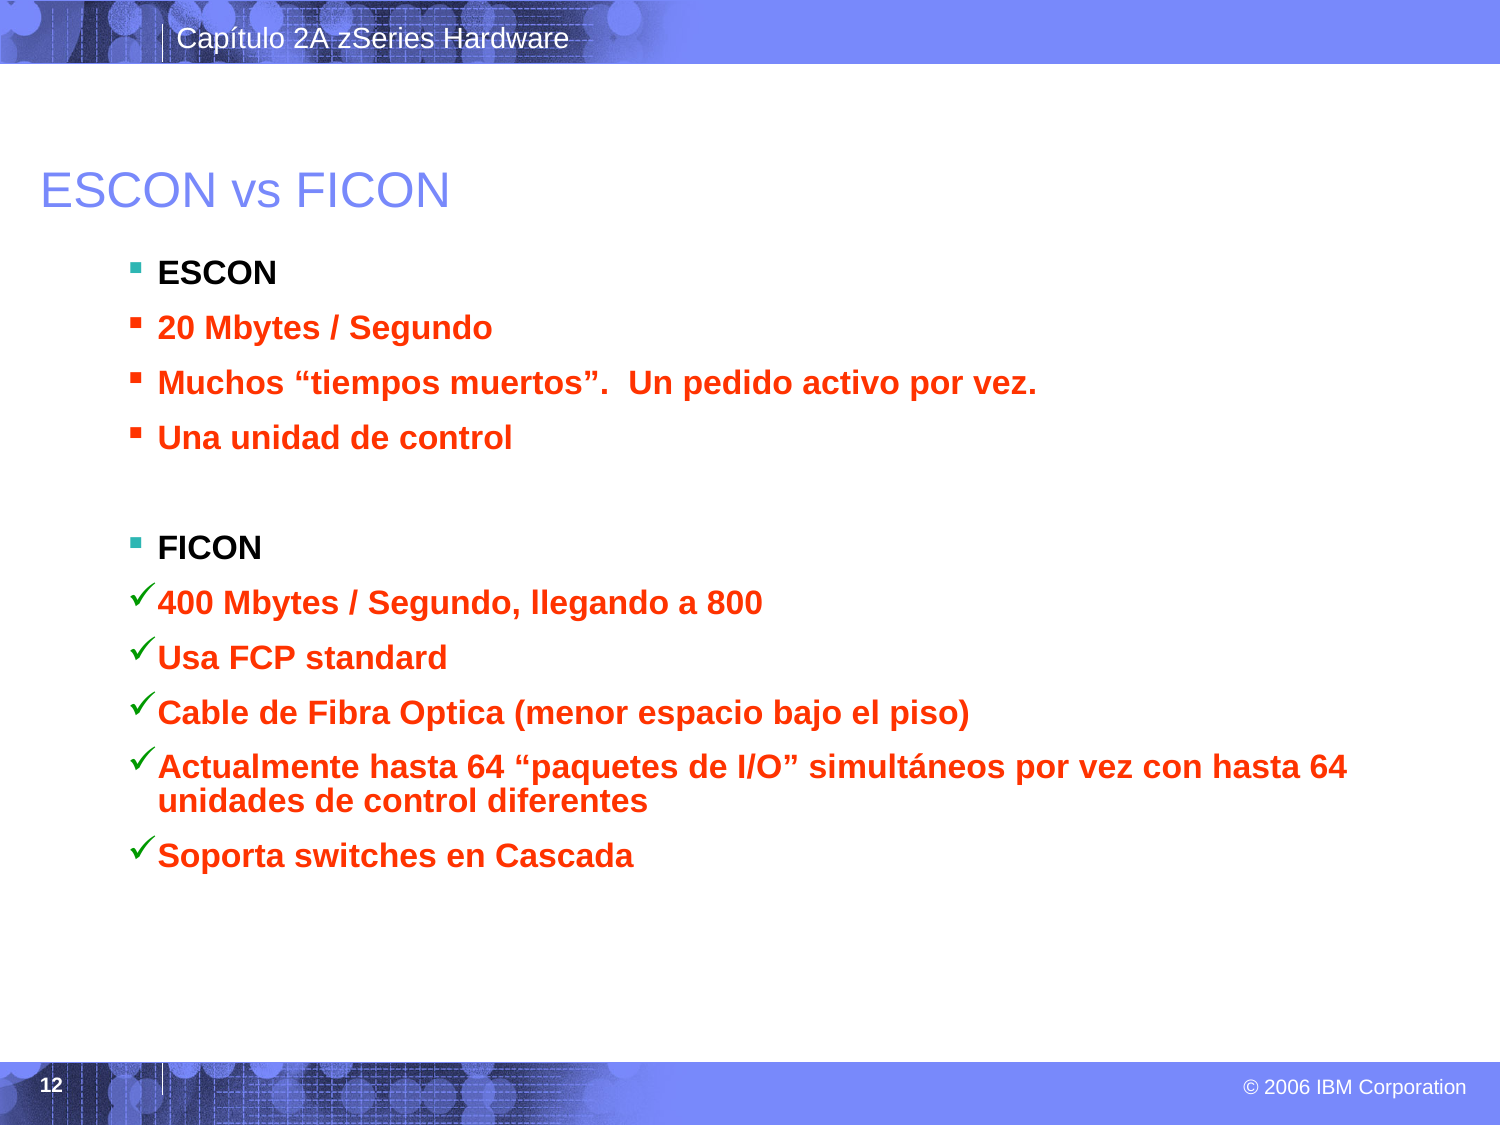

# ESCON vs FICON
ESCON
20 Mbytes / Segundo
Muchos “tiempos muertos”. Un pedido activo por vez.
Una unidad de control
FICON
400 Mbytes / Segundo, llegando a 800
Usa FCP standard
Cable de Fibra Optica (menor espacio bajo el piso)
Actualmente hasta 64 “paquetes de I/O” simultáneos por vez con hasta 64 unidades de control diferentes
Soporta switches en Cascada
12